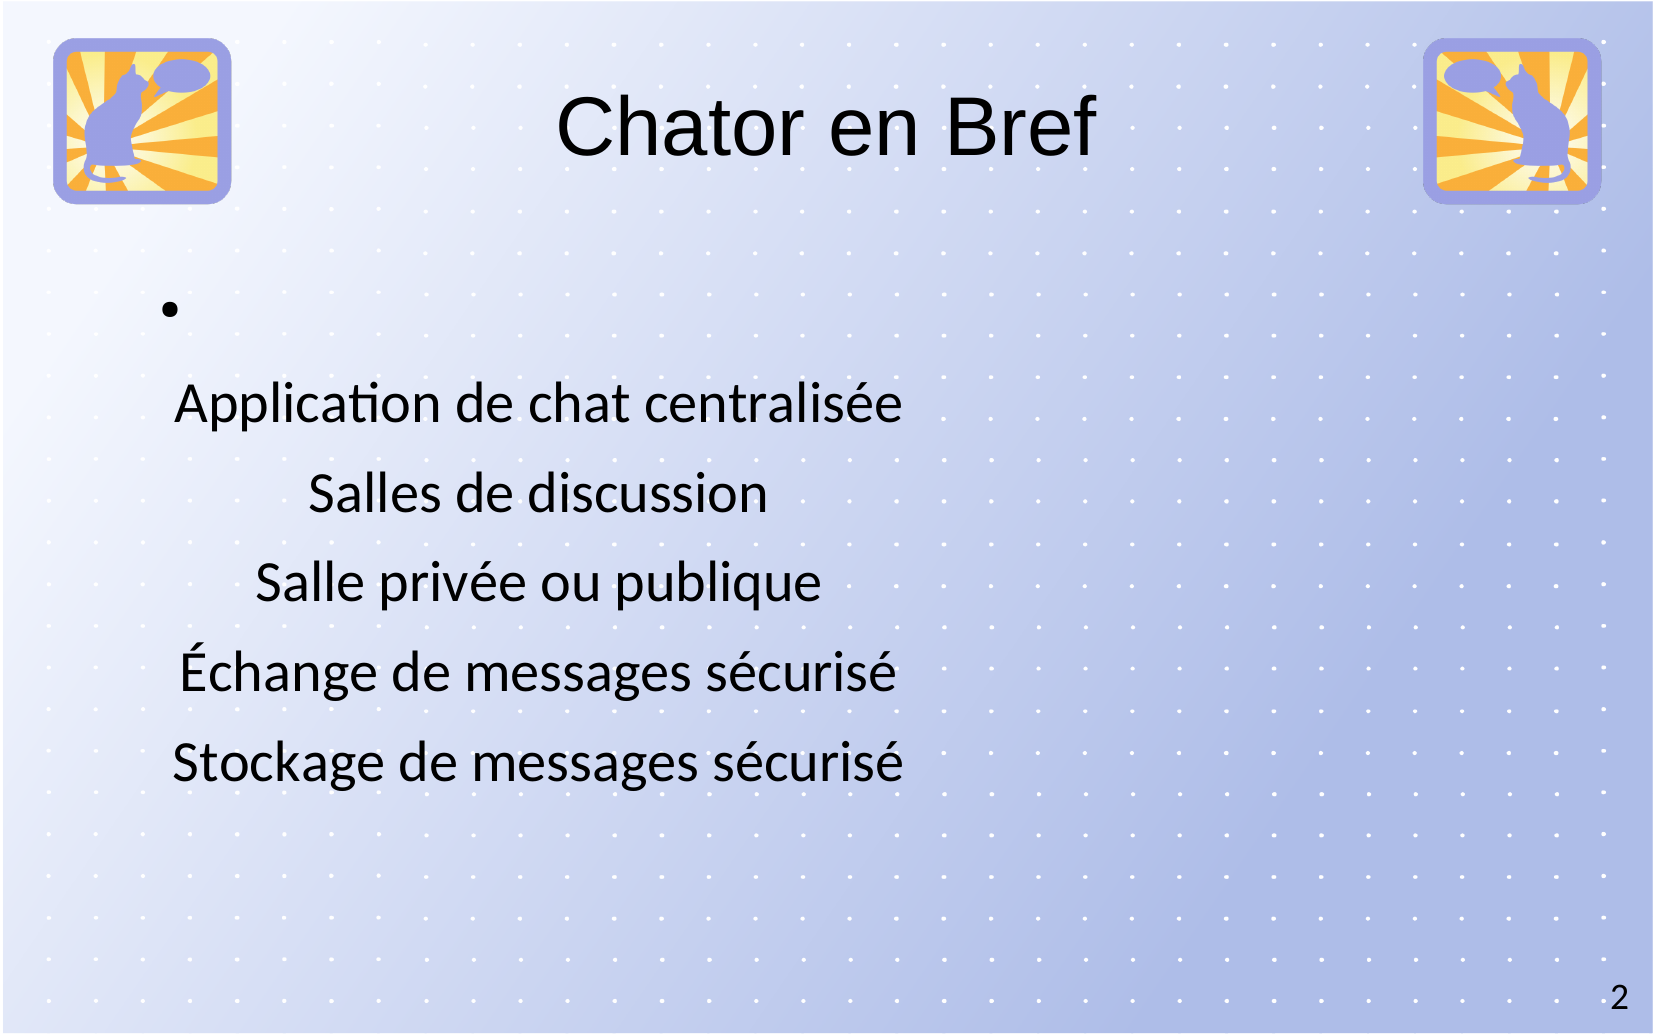

# Chator en Bref
 Application de chat centralisée
 Salles de discussion
 Salle privée ou publique
 Échange de messages sécurisé
 Stockage de messages sécurisé
2